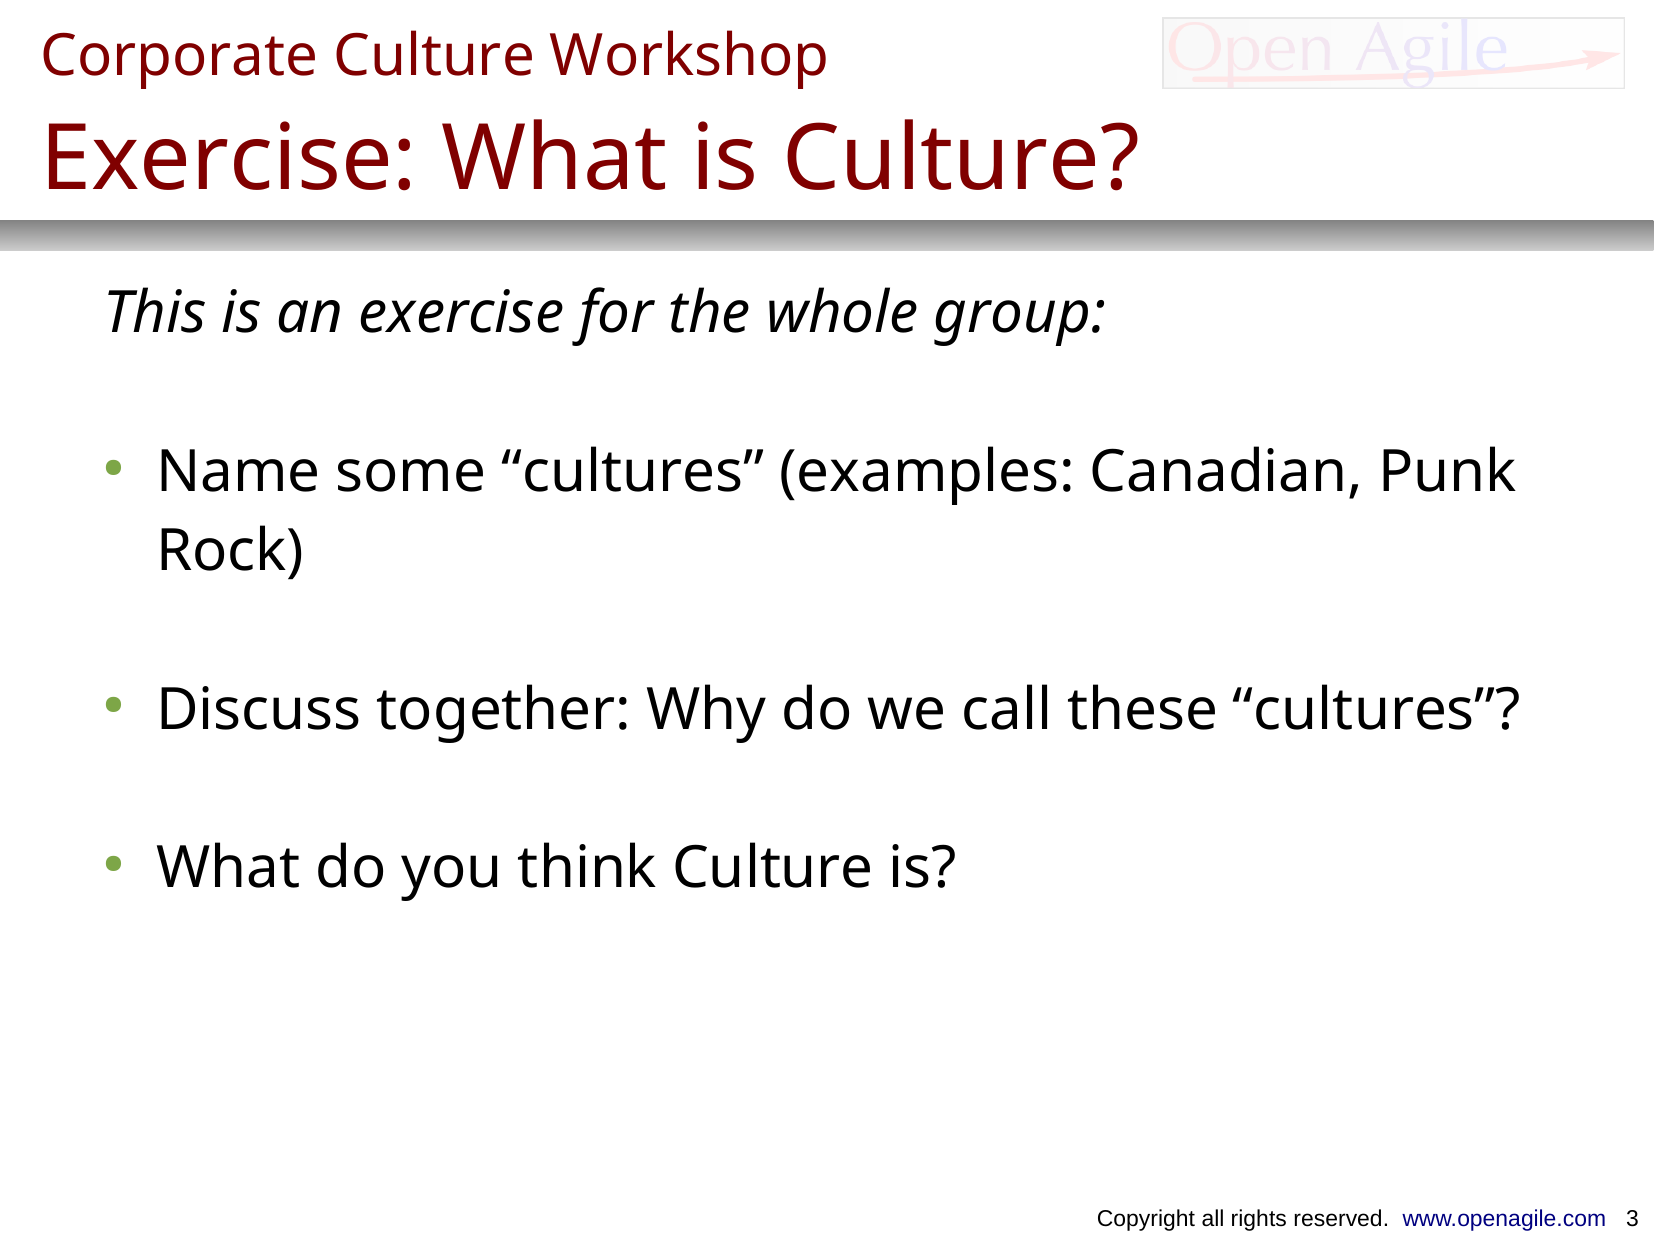

# Corporate Culture Workshop Exercise: What is Culture?
This is an exercise for the whole group:
Name some “cultures” (examples: Canadian, Punk Rock)
Discuss together: Why do we call these “cultures”?
What do you think Culture is?